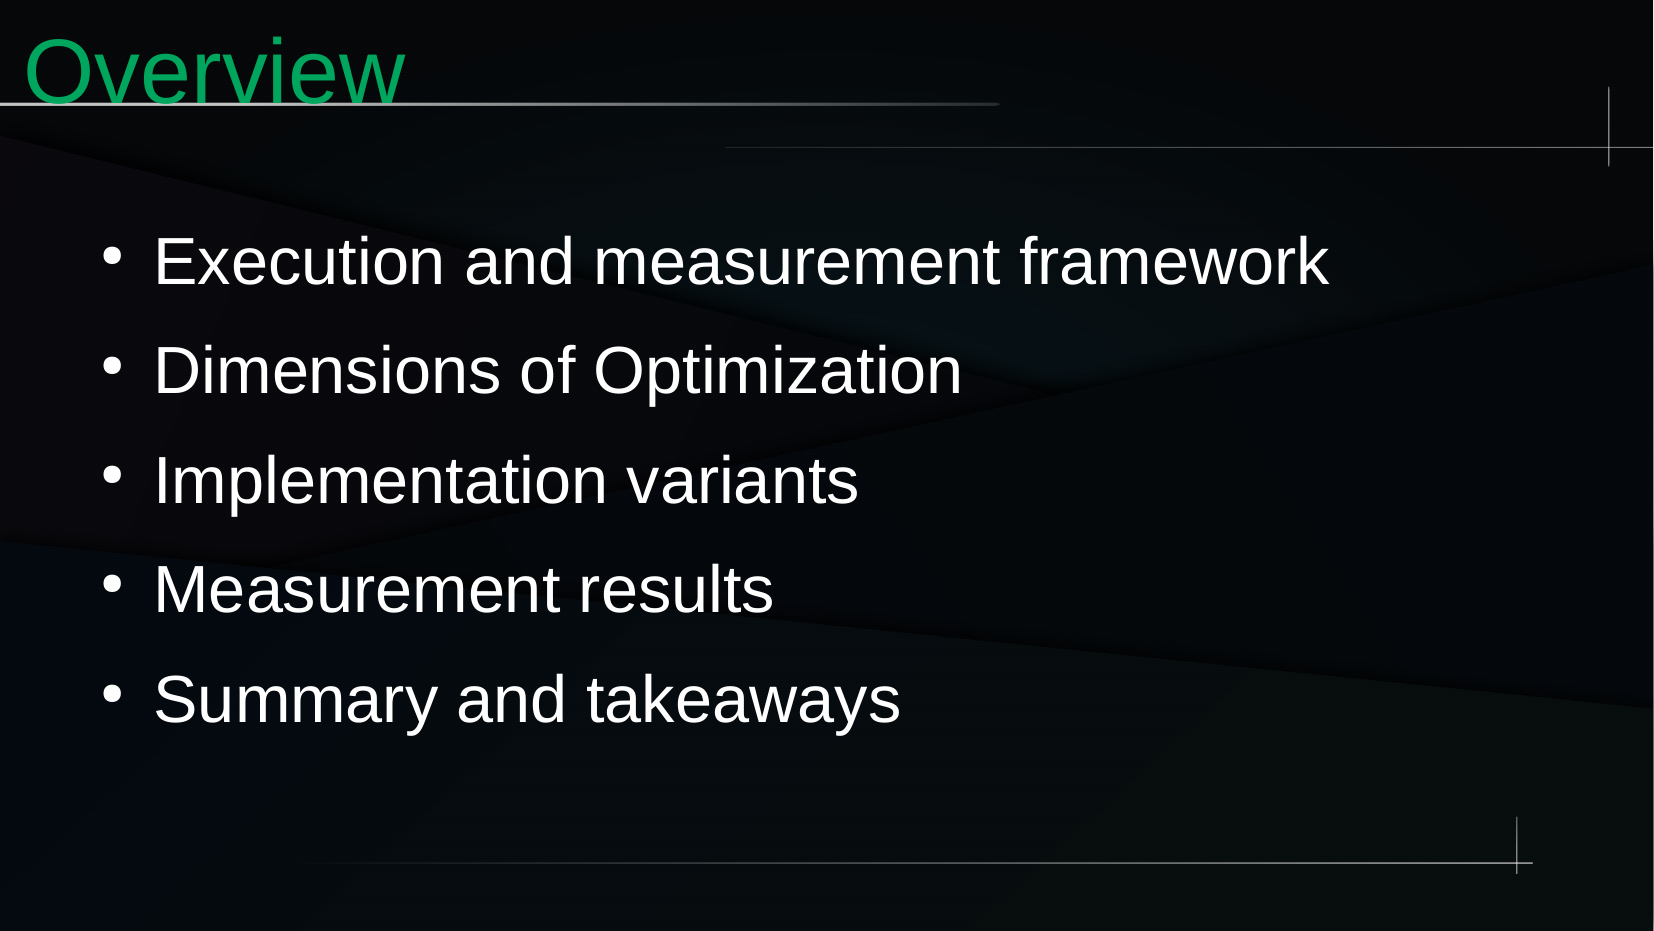

# Overview
Execution and measurement framework
Dimensions of Optimization
Implementation variants
Measurement results
Summary and takeaways